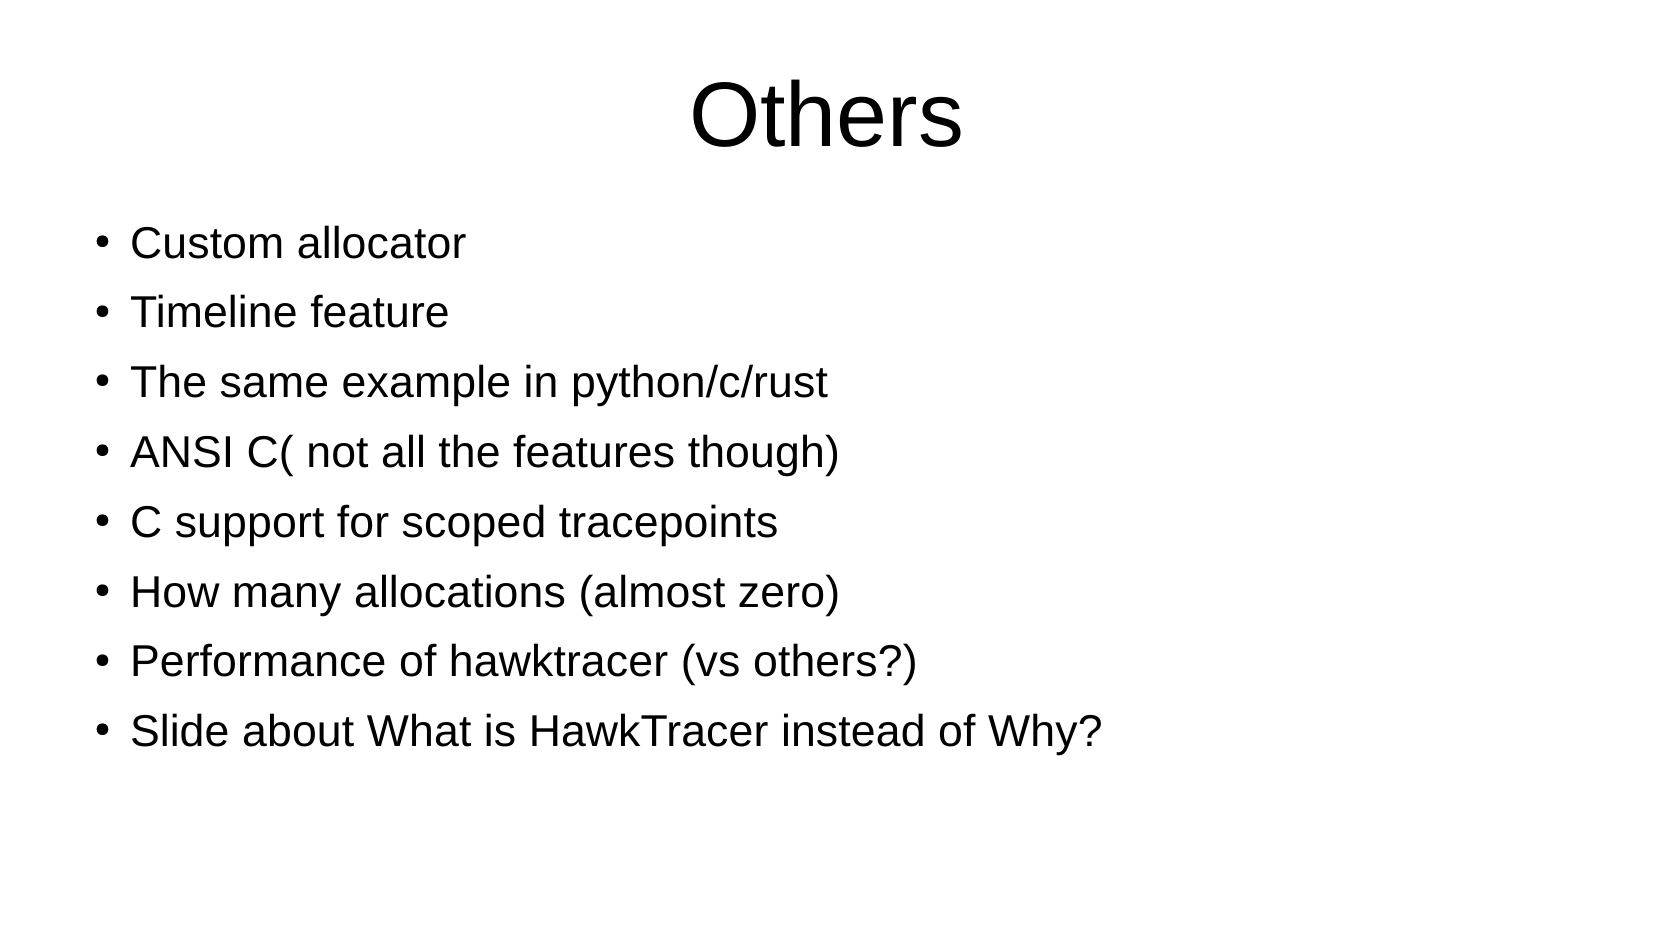

# Others
Custom allocator
Timeline feature
The same example in python/c/rust
ANSI C( not all the features though)
C support for scoped tracepoints
How many allocations (almost zero)
Performance of hawktracer (vs others?)
Slide about What is HawkTracer instead of Why?